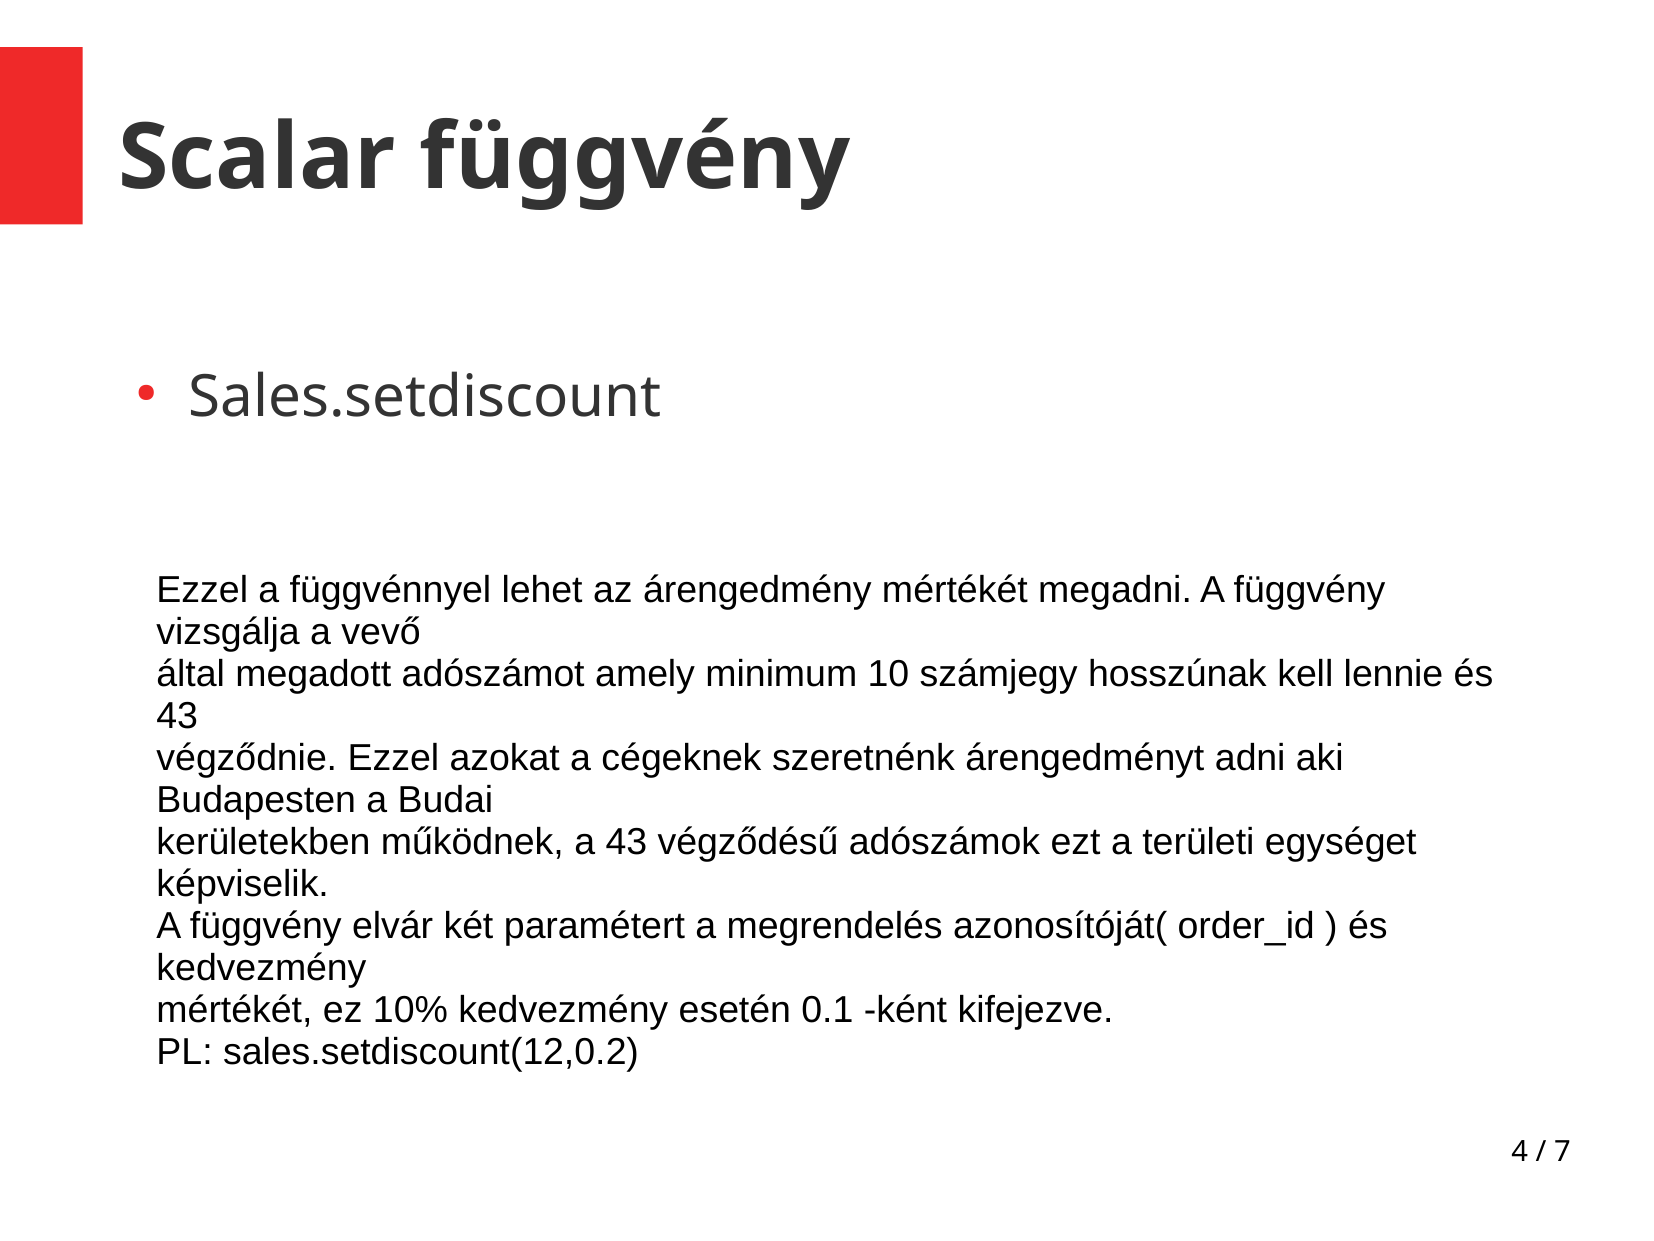

# Scalar függvény
Sales.setdiscount
Ezzel a függvénnyel lehet az árengedmény mértékét megadni. A függvény vizsgálja a vevő
által megadott adószámot amely minimum 10 számjegy hosszúnak kell lennie és 43
végződnie. Ezzel azokat a cégeknek szeretnénk árengedményt adni aki Budapesten a Budai
kerületekben működnek, a 43 végződésű adószámok ezt a területi egységet képviselik.
A függvény elvár két paramétert a megrendelés azonosítóját( order_id ) és kedvezmény
mértékét, ez 10% kedvezmény esetén 0.1 -ként kifejezve.
PL: sales.setdiscount(12,0.2)
4